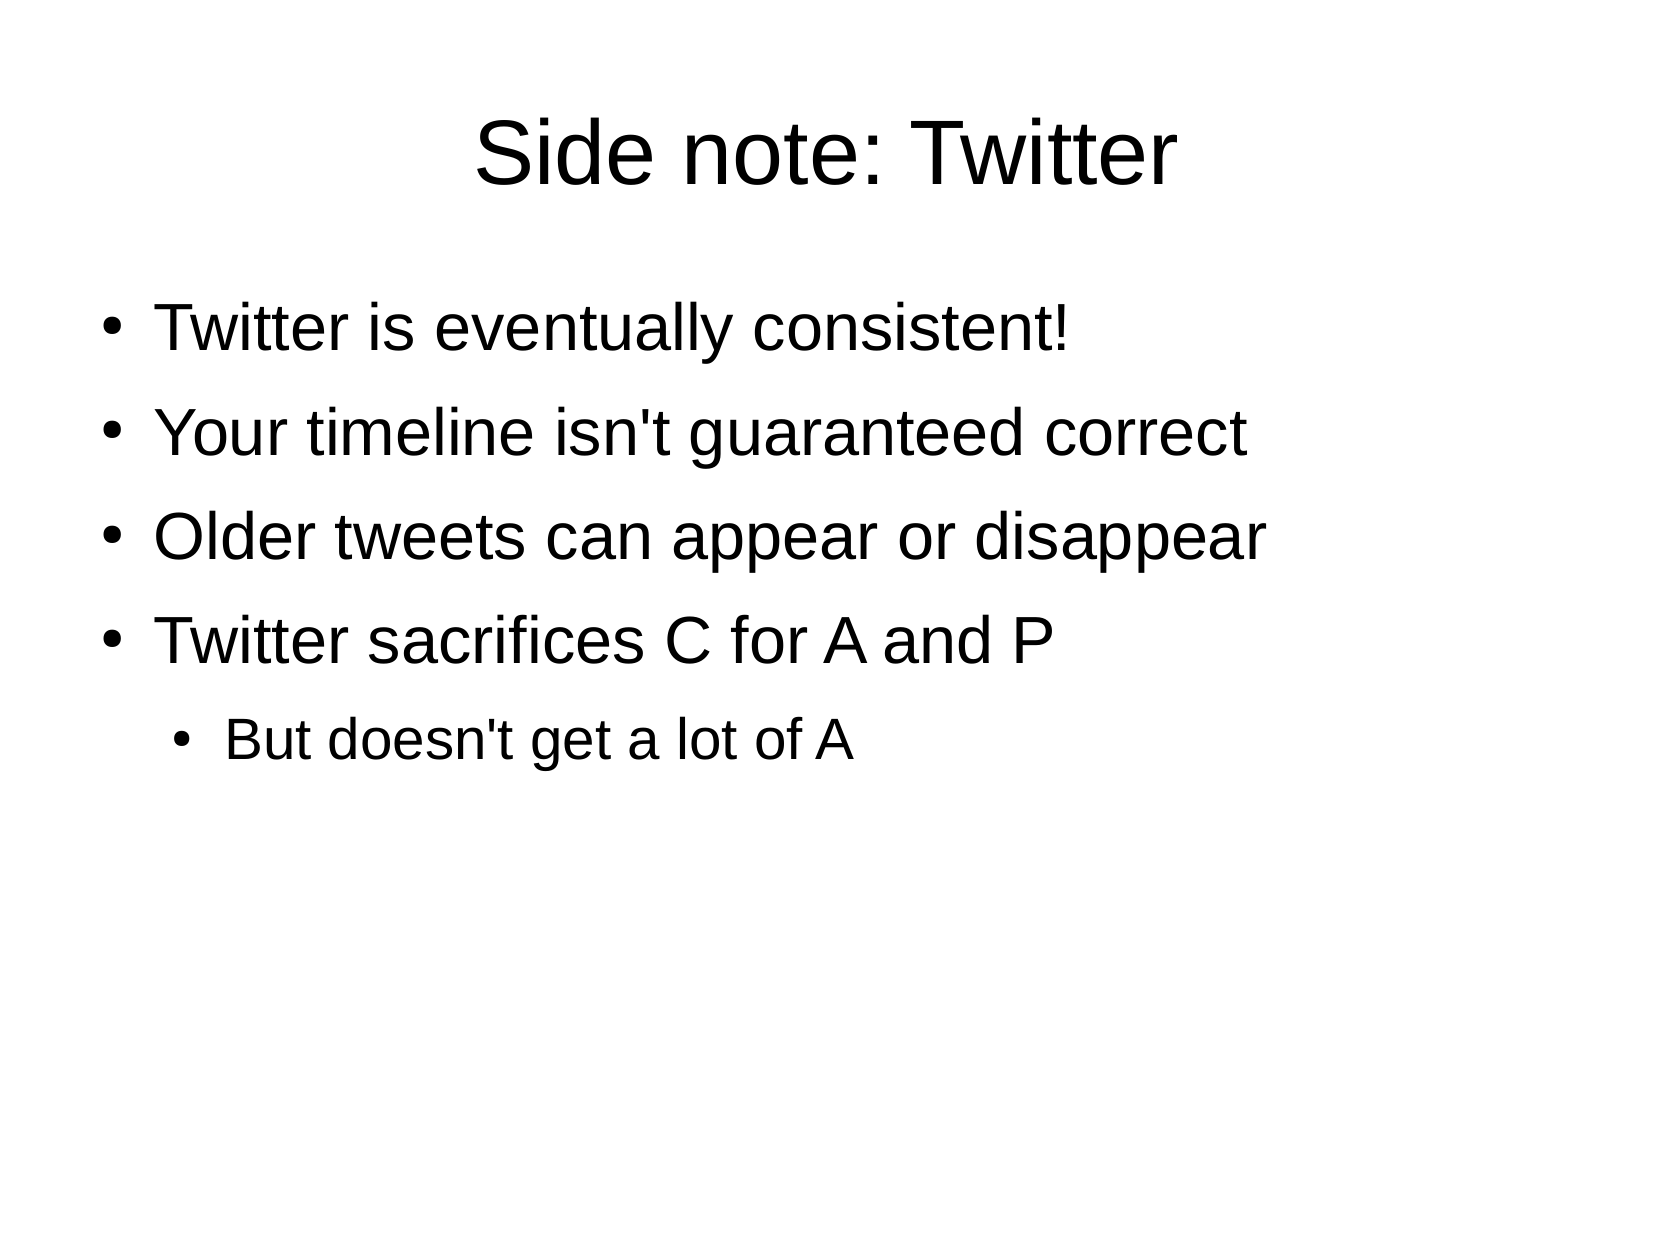

# Side note: Twitter
Twitter is eventually consistent!
Your timeline isn't guaranteed correct
Older tweets can appear or disappear
Twitter sacrifices C for A and P
But doesn't get a lot of A